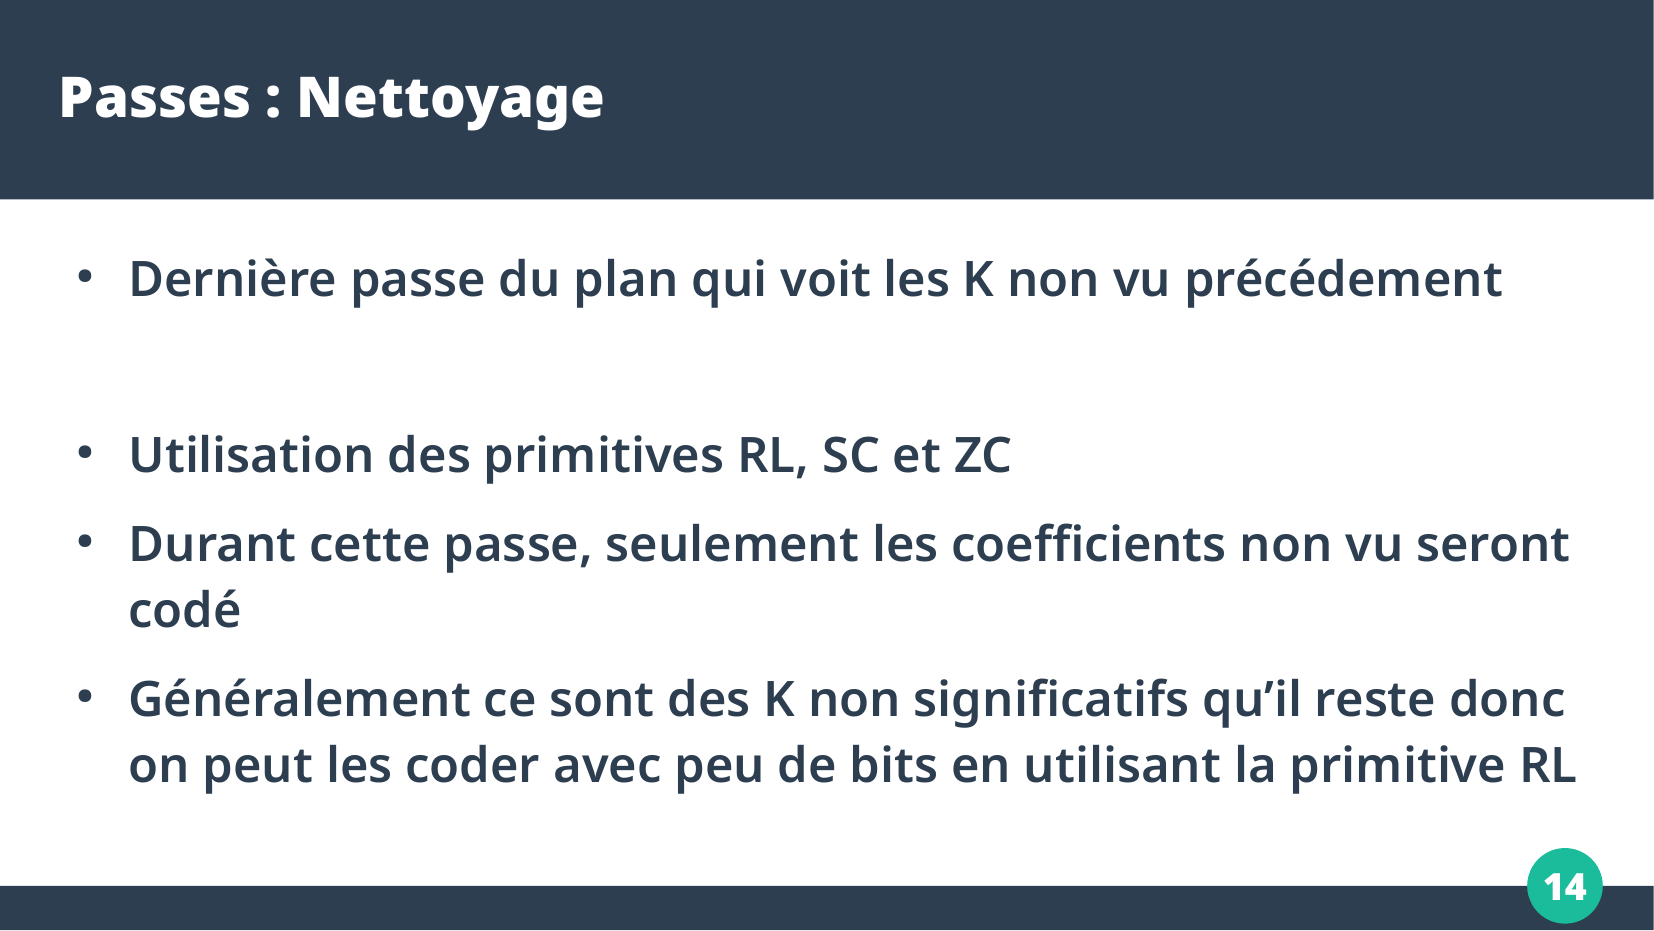

# Passes : Nettoyage
Dernière passe du plan qui voit les K non vu précédement
Utilisation des primitives RL, SC et ZC
Durant cette passe, seulement les coefficients non vu seront codé
Généralement ce sont des K non significatifs qu’il reste donc on peut les coder avec peu de bits en utilisant la primitive RL